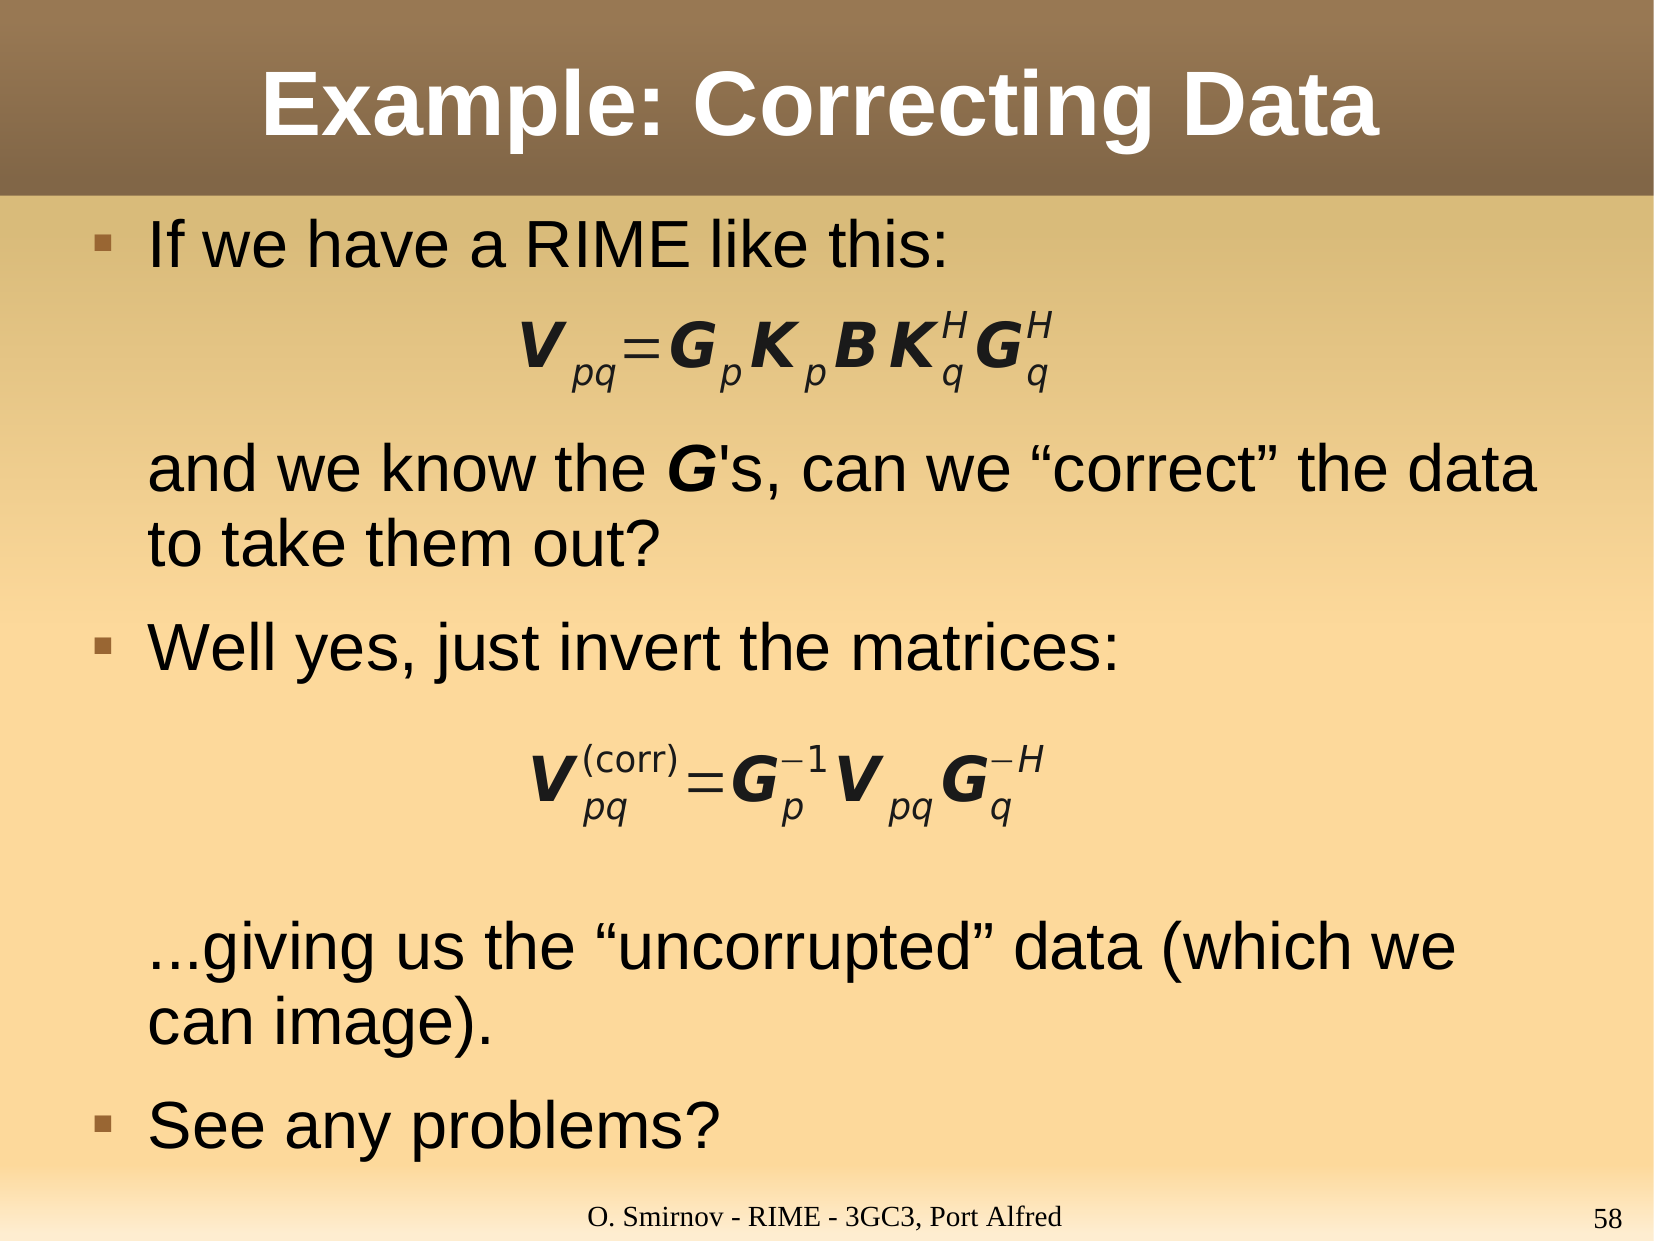

# Example: Correcting Data
If we have a RIME like this:
and we know the G's, can we “correct” the data to take them out?
Well yes, just invert the matrices:
...giving us the “uncorrupted” data (which we can image).
See any problems?
O. Smirnov - RIME - 3GC3, Port Alfred
58